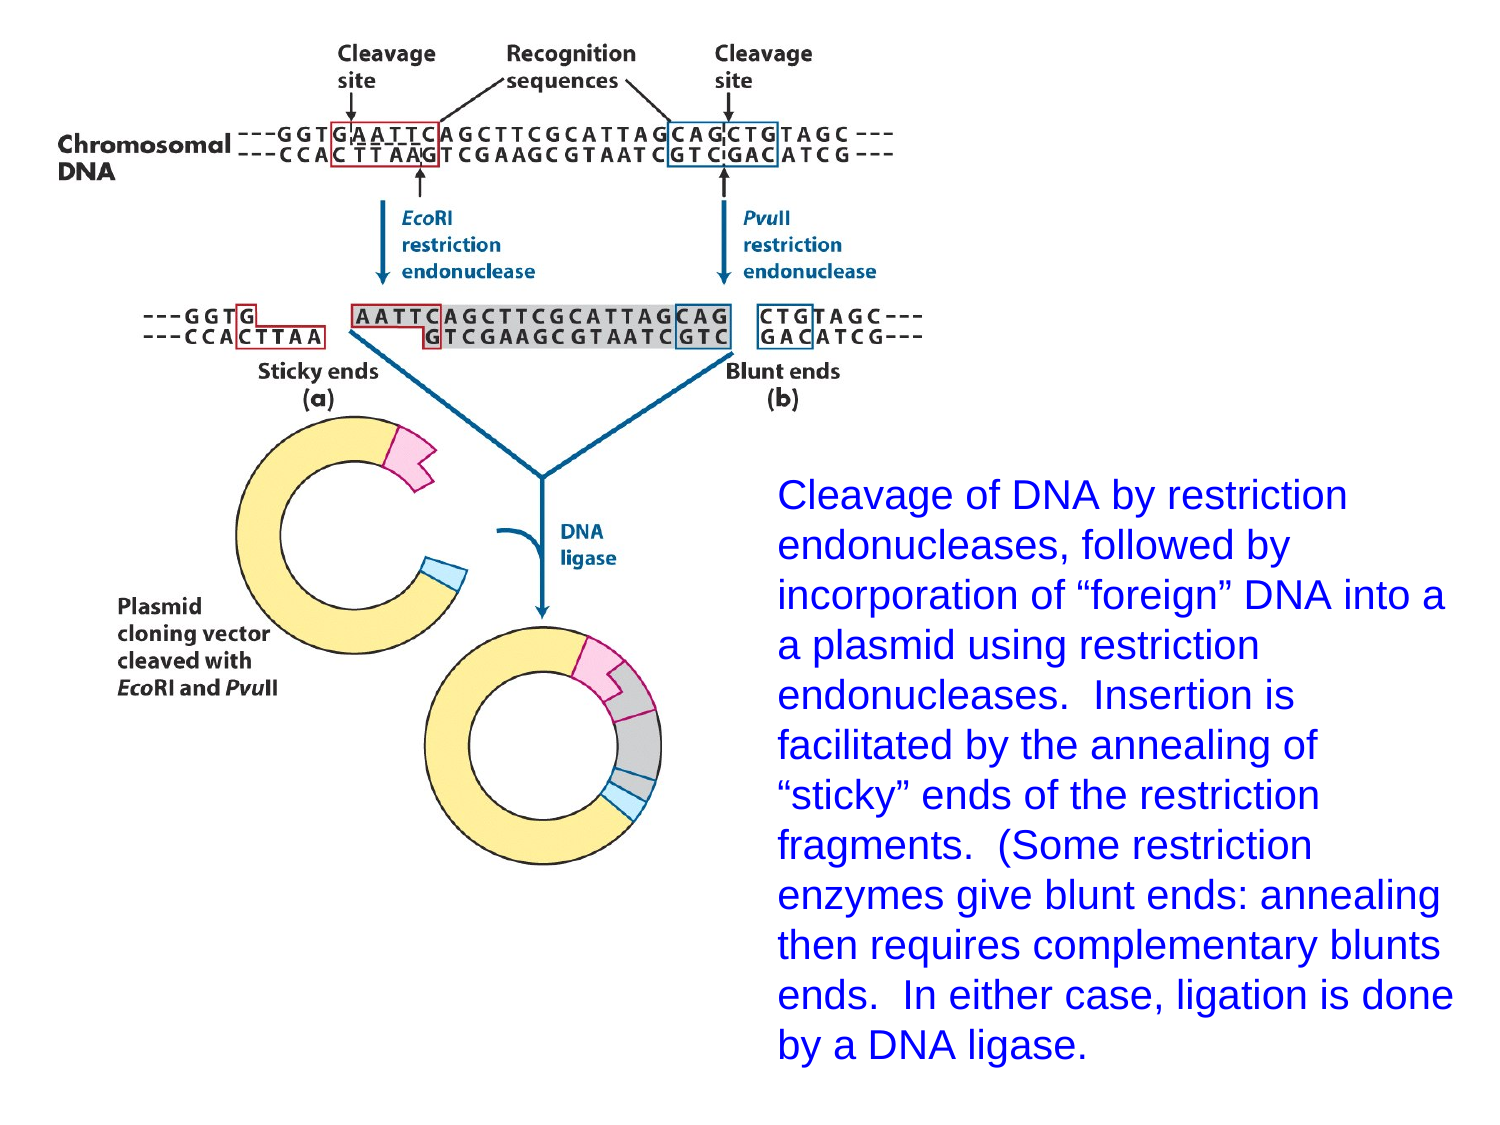

Cleavage of DNA by restriction endonucleases, followed by incorporation of “foreign” DNA into a a plasmid using restriction endonucleases. Insertion is facilitated by the annealing of “sticky” ends of the restriction fragments. (Some restriction enzymes give blunt ends: annealing then requires complementary blunts ends. In either case, ligation is done by a DNA ligase.